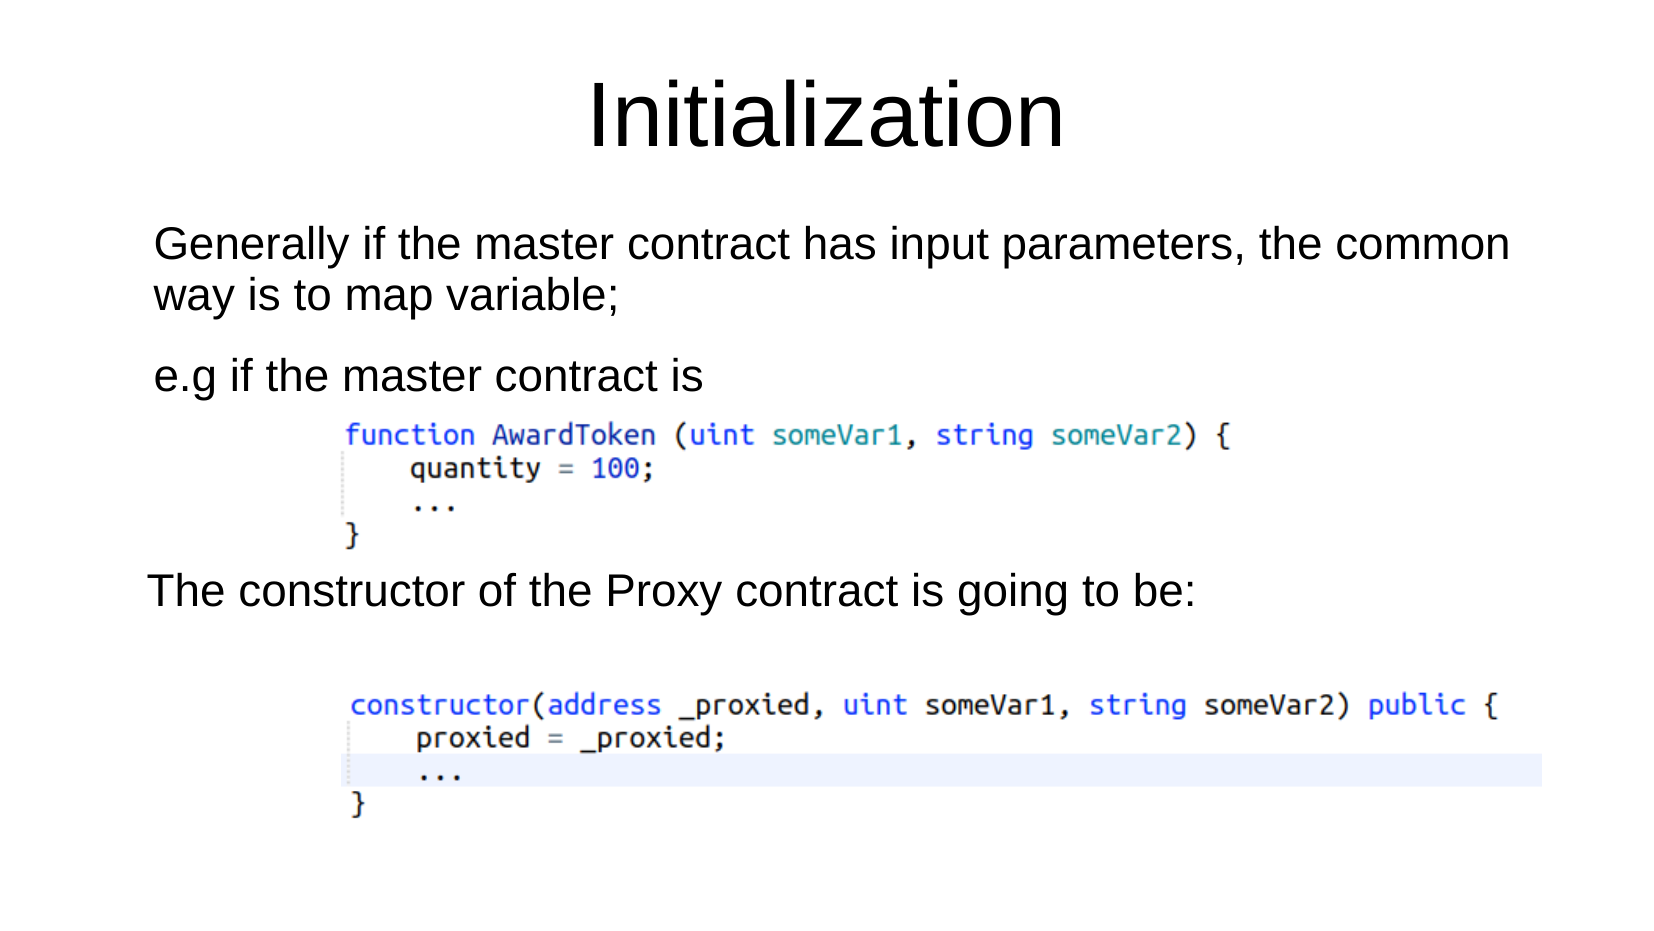

# Initialization
Generally if the master contract has input parameters, the common way is to map variable;
e.g if the master contract is
The constructor of the Proxy contract is going to be: